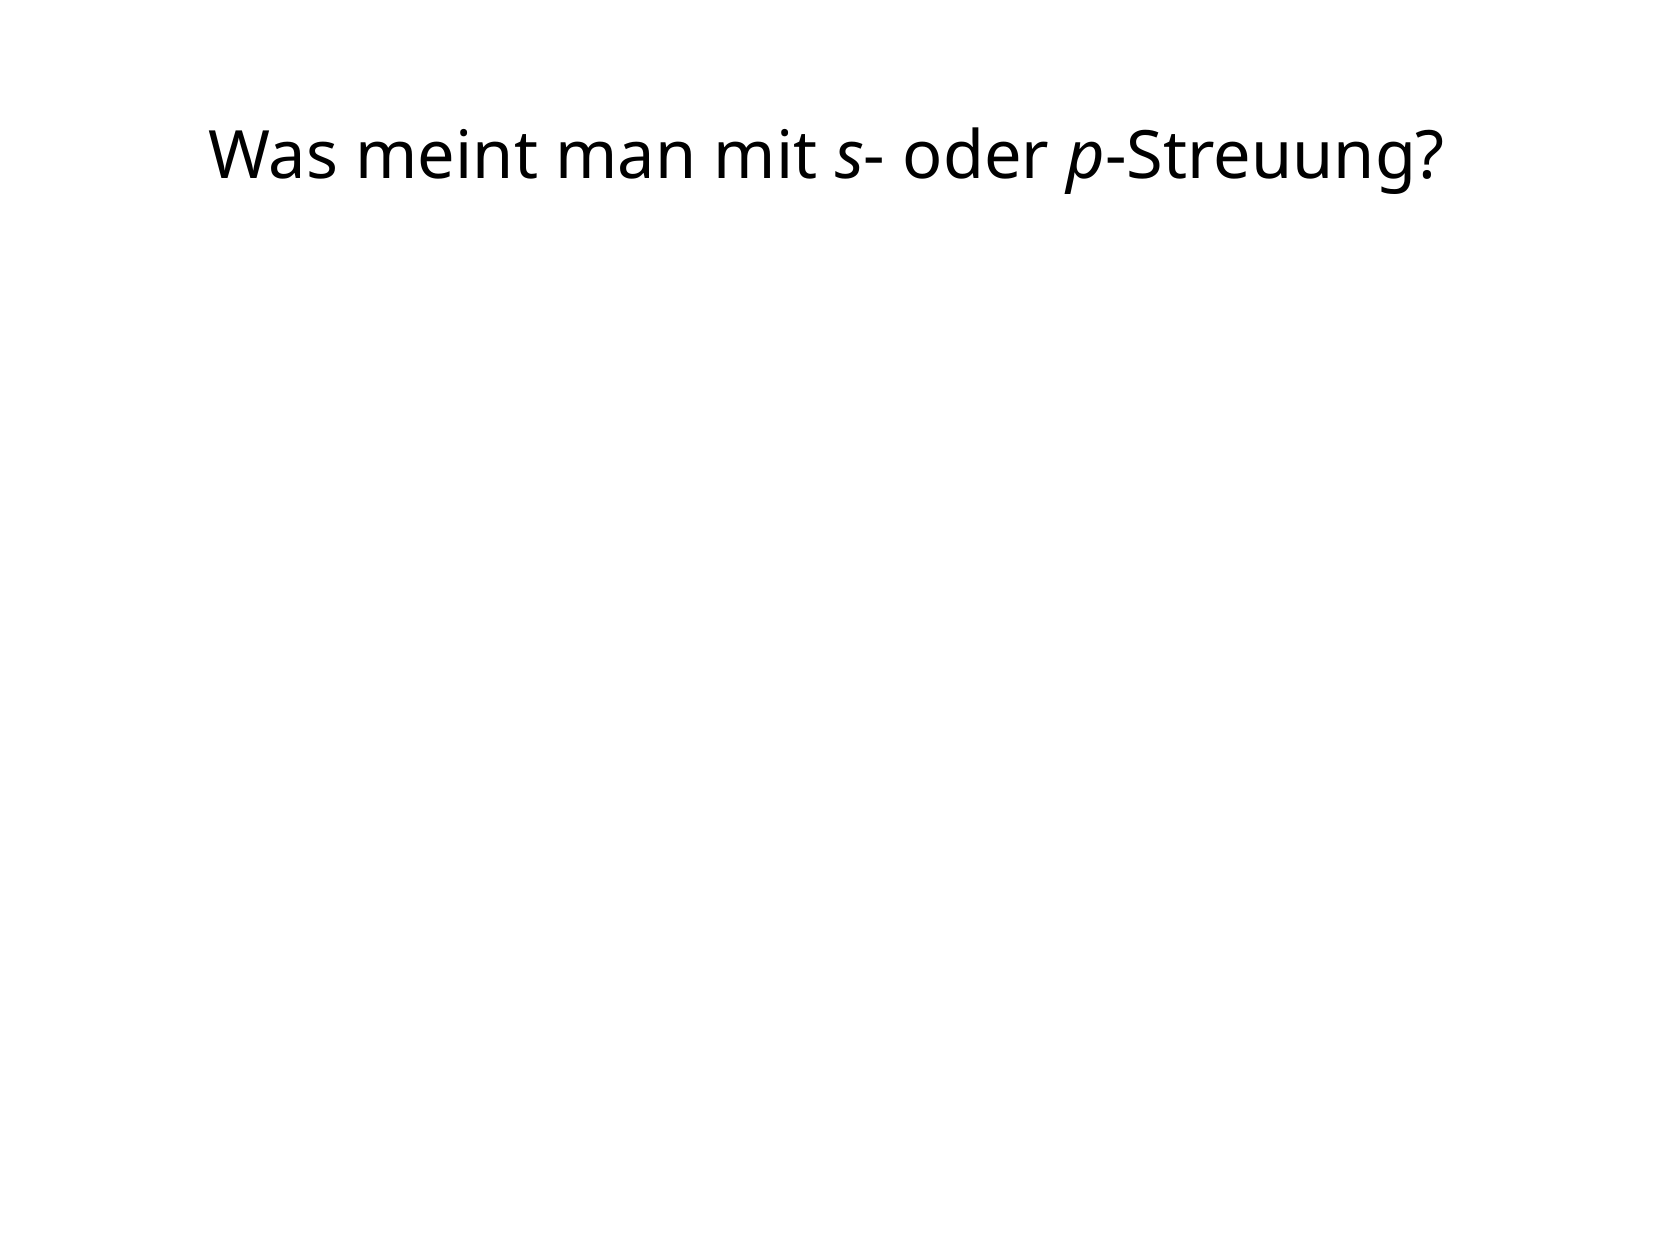

# Was meint man mit s- oder p-Streuung?